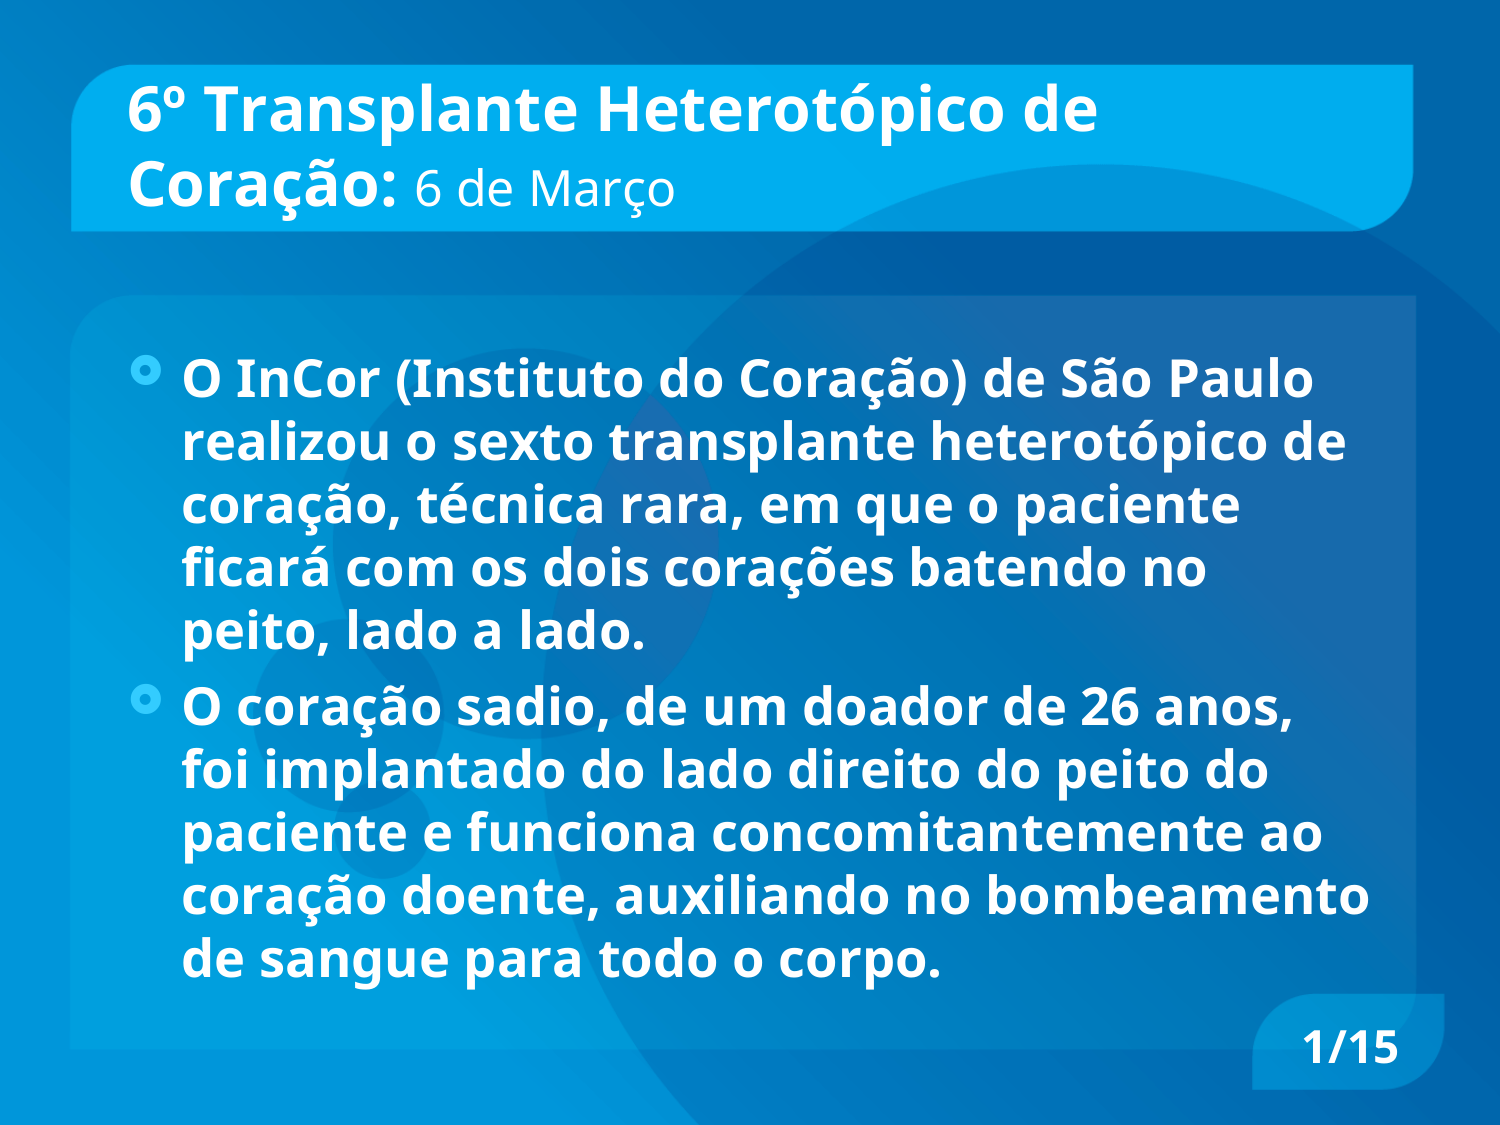

# 6º Transplante Heterotópico de Coração: 6 de Março
O InCor (Instituto do Coração) de São Paulo realizou o sexto transplante heterotópico de coração, técnica rara, em que o paciente ficará com os dois corações batendo no peito, lado a lado.
O coração sadio, de um doador de 26 anos, foi implantado do lado direito do peito do paciente e funciona concomitantemente ao coração doente, auxiliando no bombeamento de sangue para todo o corpo.
1/15